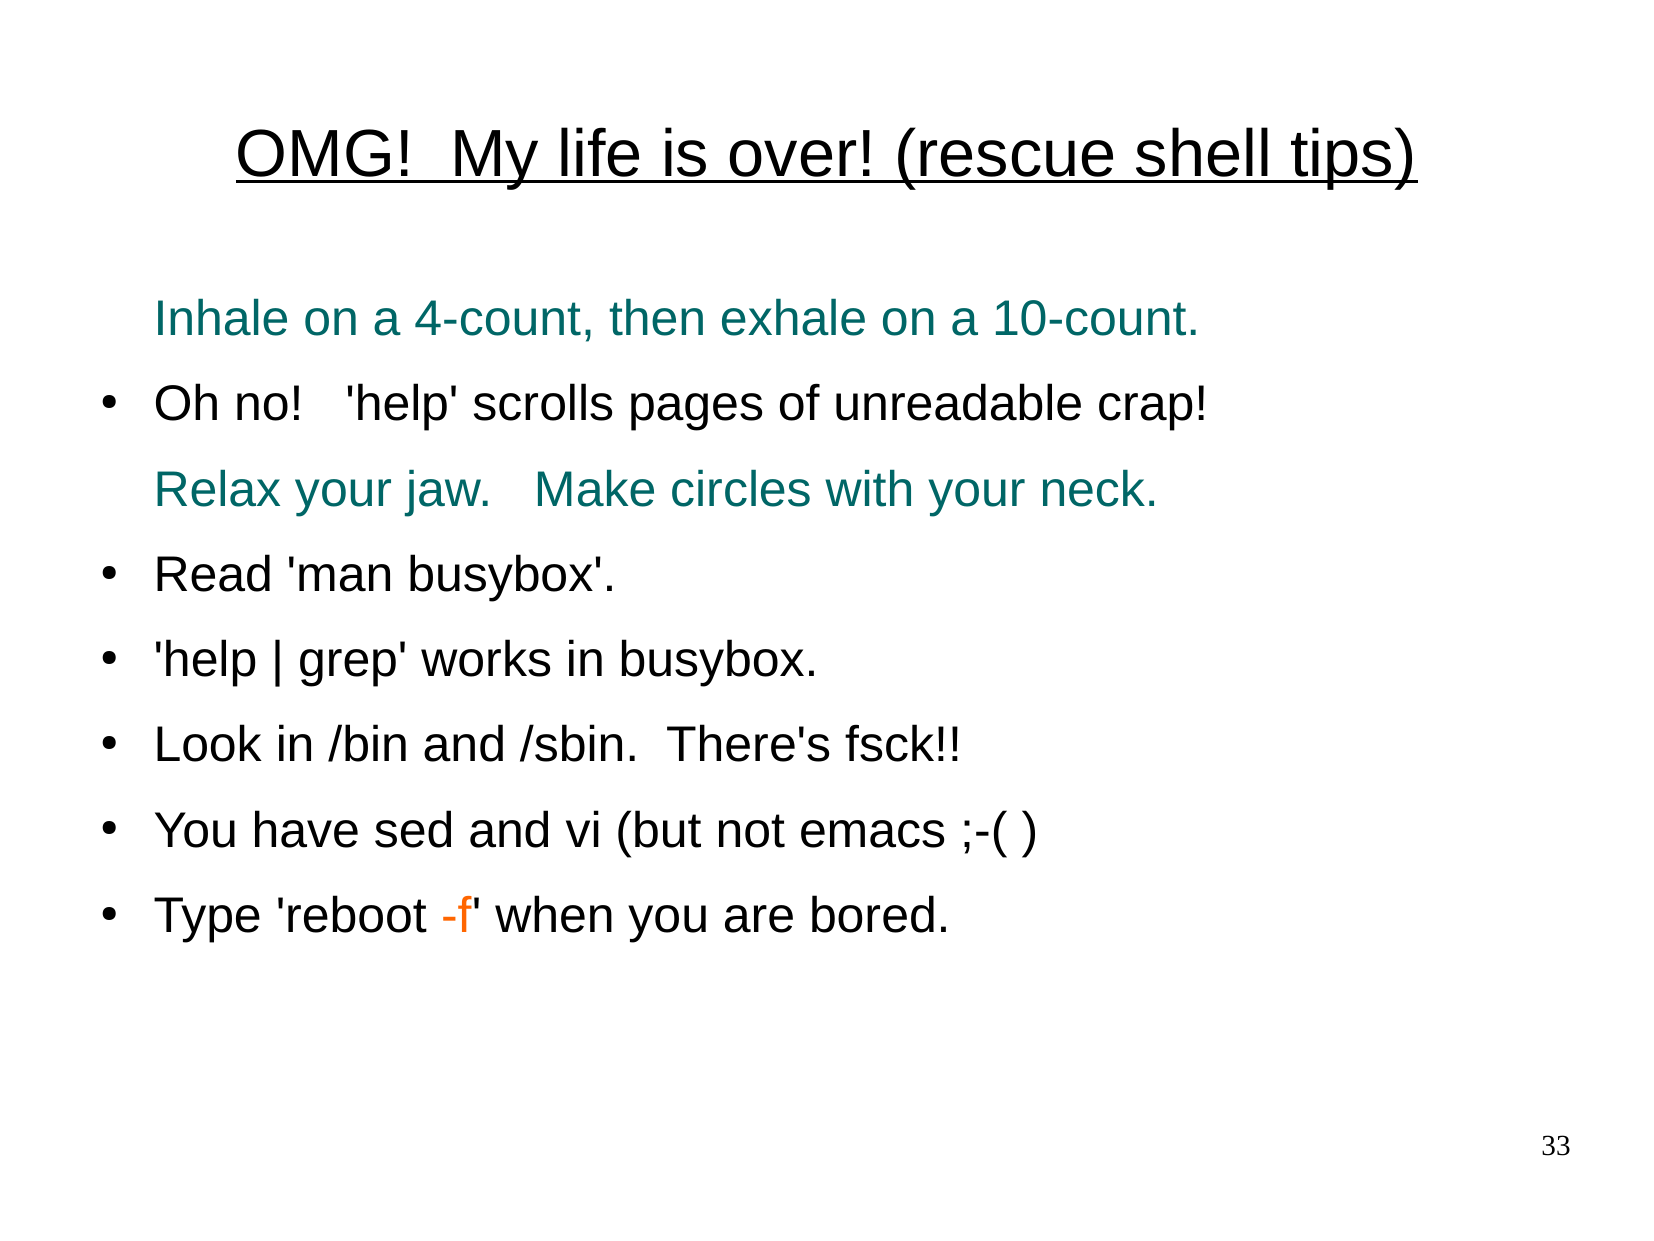

# OMG! My life is over! (rescue shell tips)
Inhale on a 4-count, then exhale on a 10-count.
Oh no! 'help' scrolls pages of unreadable crap!
Relax your jaw. Make circles with your neck.
Read 'man busybox'.
'help | grep' works in busybox.
Look in /bin and /sbin. There's fsck!!
You have sed and vi (but not emacs ;-( )
Type 'reboot -f' when you are bored.
33